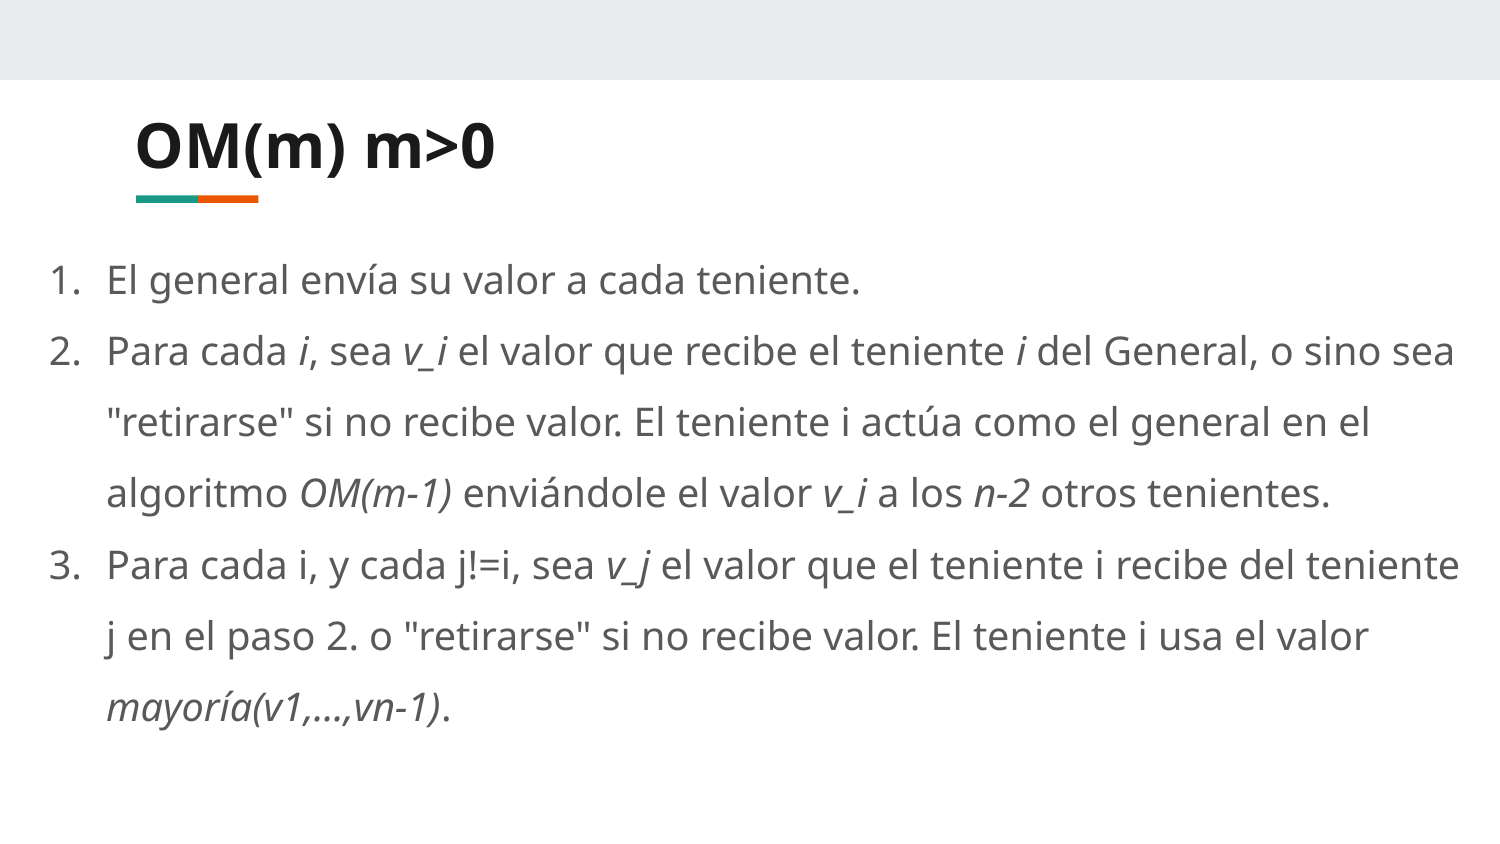

# OM(m) m>0
El general envía su valor a cada teniente.
Para cada i, sea v_i el valor que recibe el teniente i del General, o sino sea "retirarse" si no recibe valor. El teniente i actúa como el general en el algoritmo OM(m-1) enviándole el valor v_i a los n-2 otros tenientes.
Para cada i, y cada j!=i, sea v_j el valor que el teniente i recibe del teniente j en el paso 2. o "retirarse" si no recibe valor. El teniente i usa el valor mayoría(v1,...,vn-1).